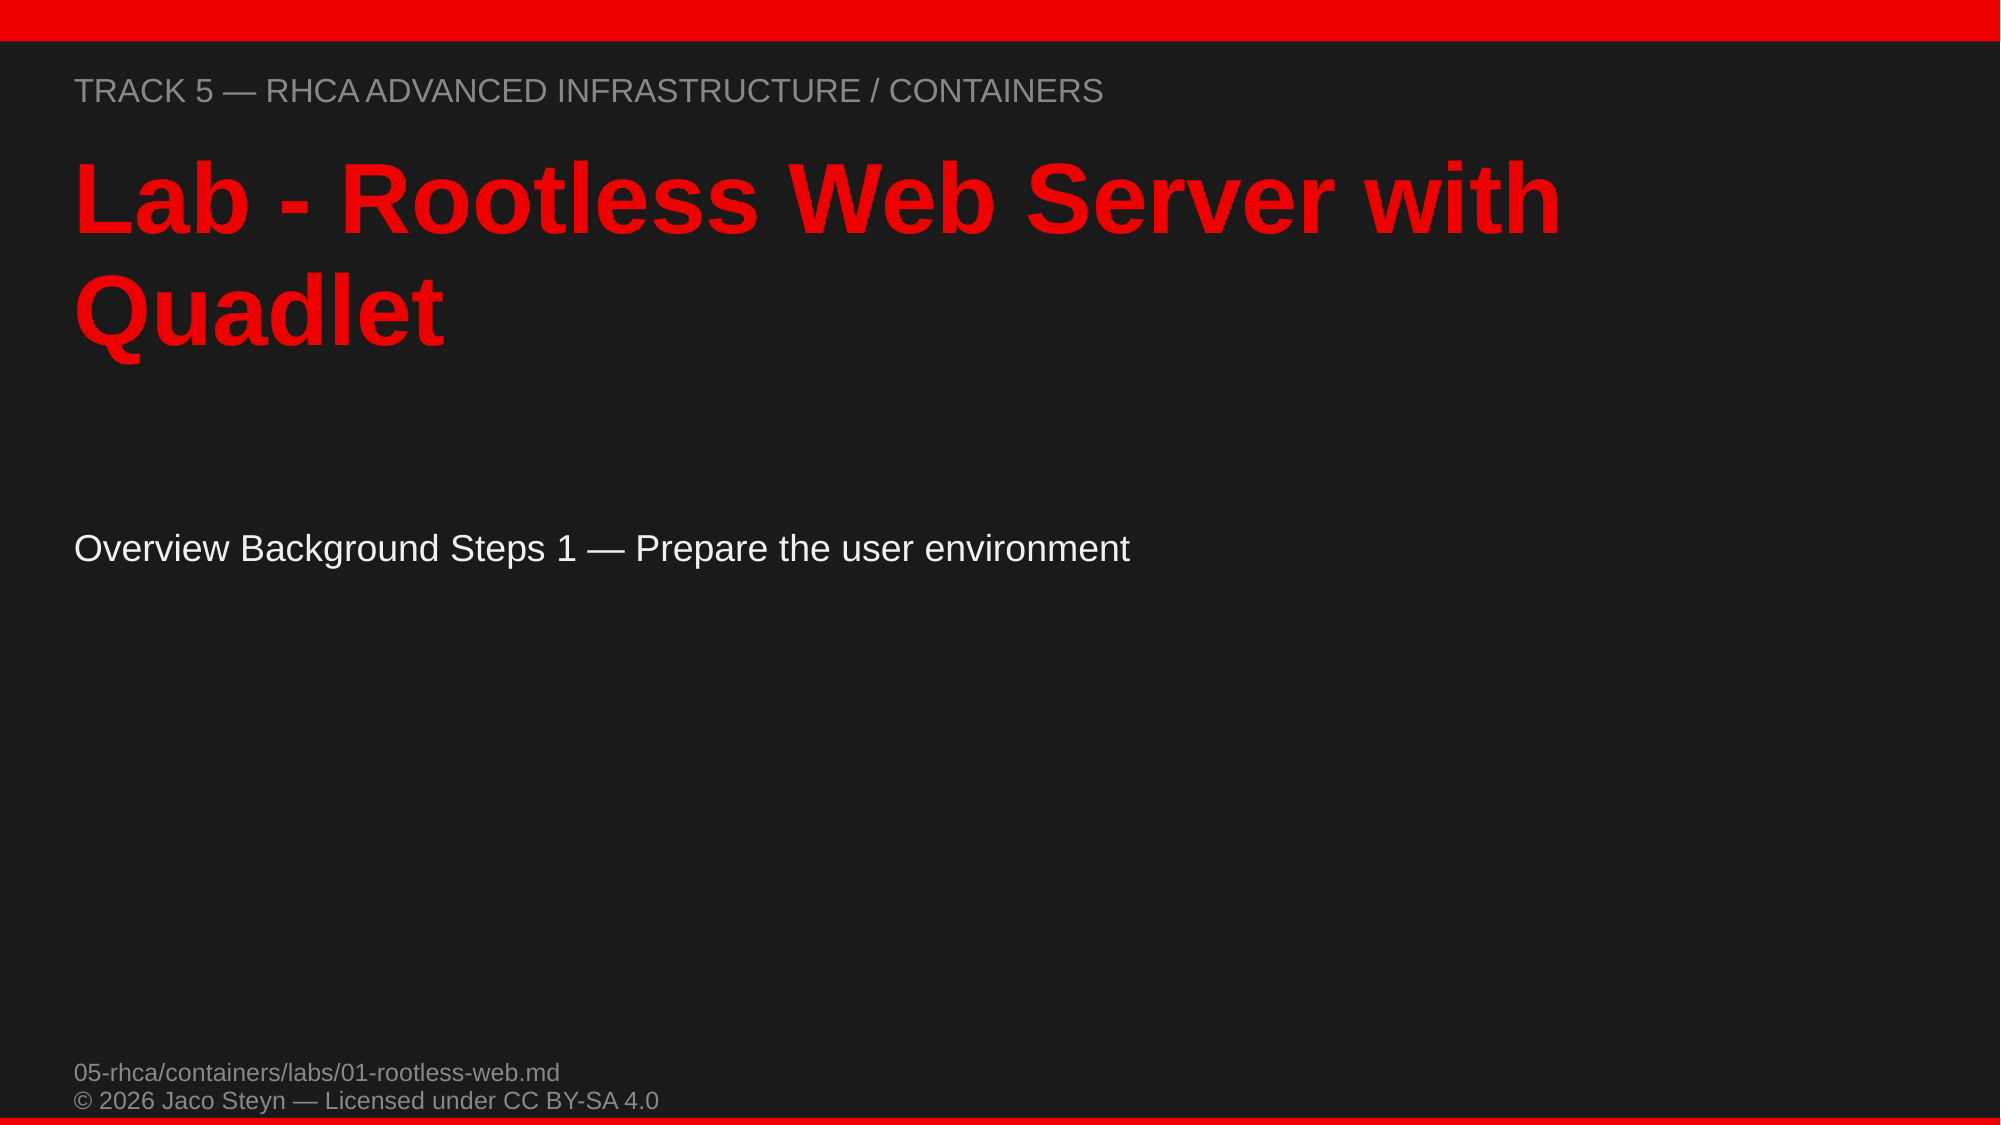

TRACK 5 — RHCA ADVANCED INFRASTRUCTURE / CONTAINERS
Lab - Rootless Web Server with Quadlet
Overview Background Steps 1 — Prepare the user environment
05-rhca/containers/labs/01-rootless-web.md
© 2026 Jaco Steyn — Licensed under CC BY-SA 4.0